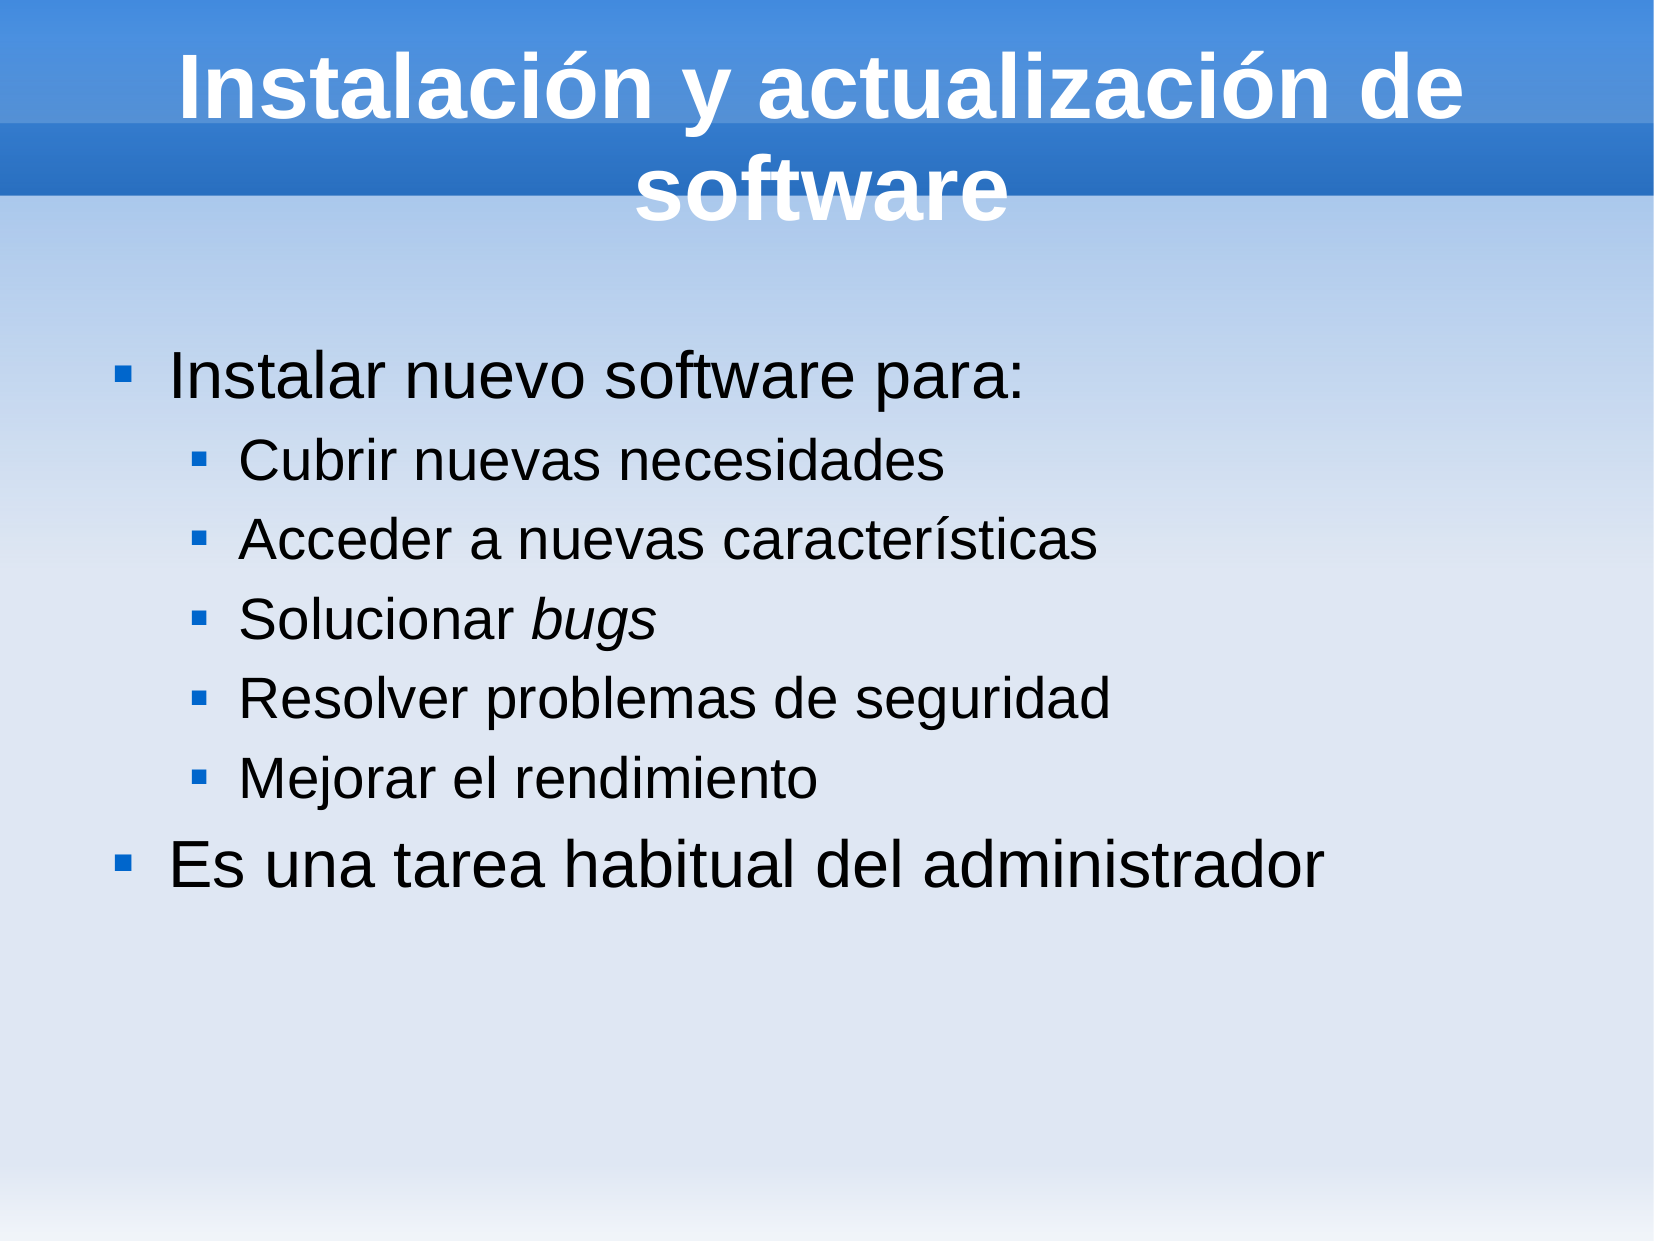

# Instalación y actualización de software
Instalar nuevo software para:
Cubrir nuevas necesidades
Acceder a nuevas características
Solucionar bugs
Resolver problemas de seguridad
Mejorar el rendimiento
Es una tarea habitual del administrador